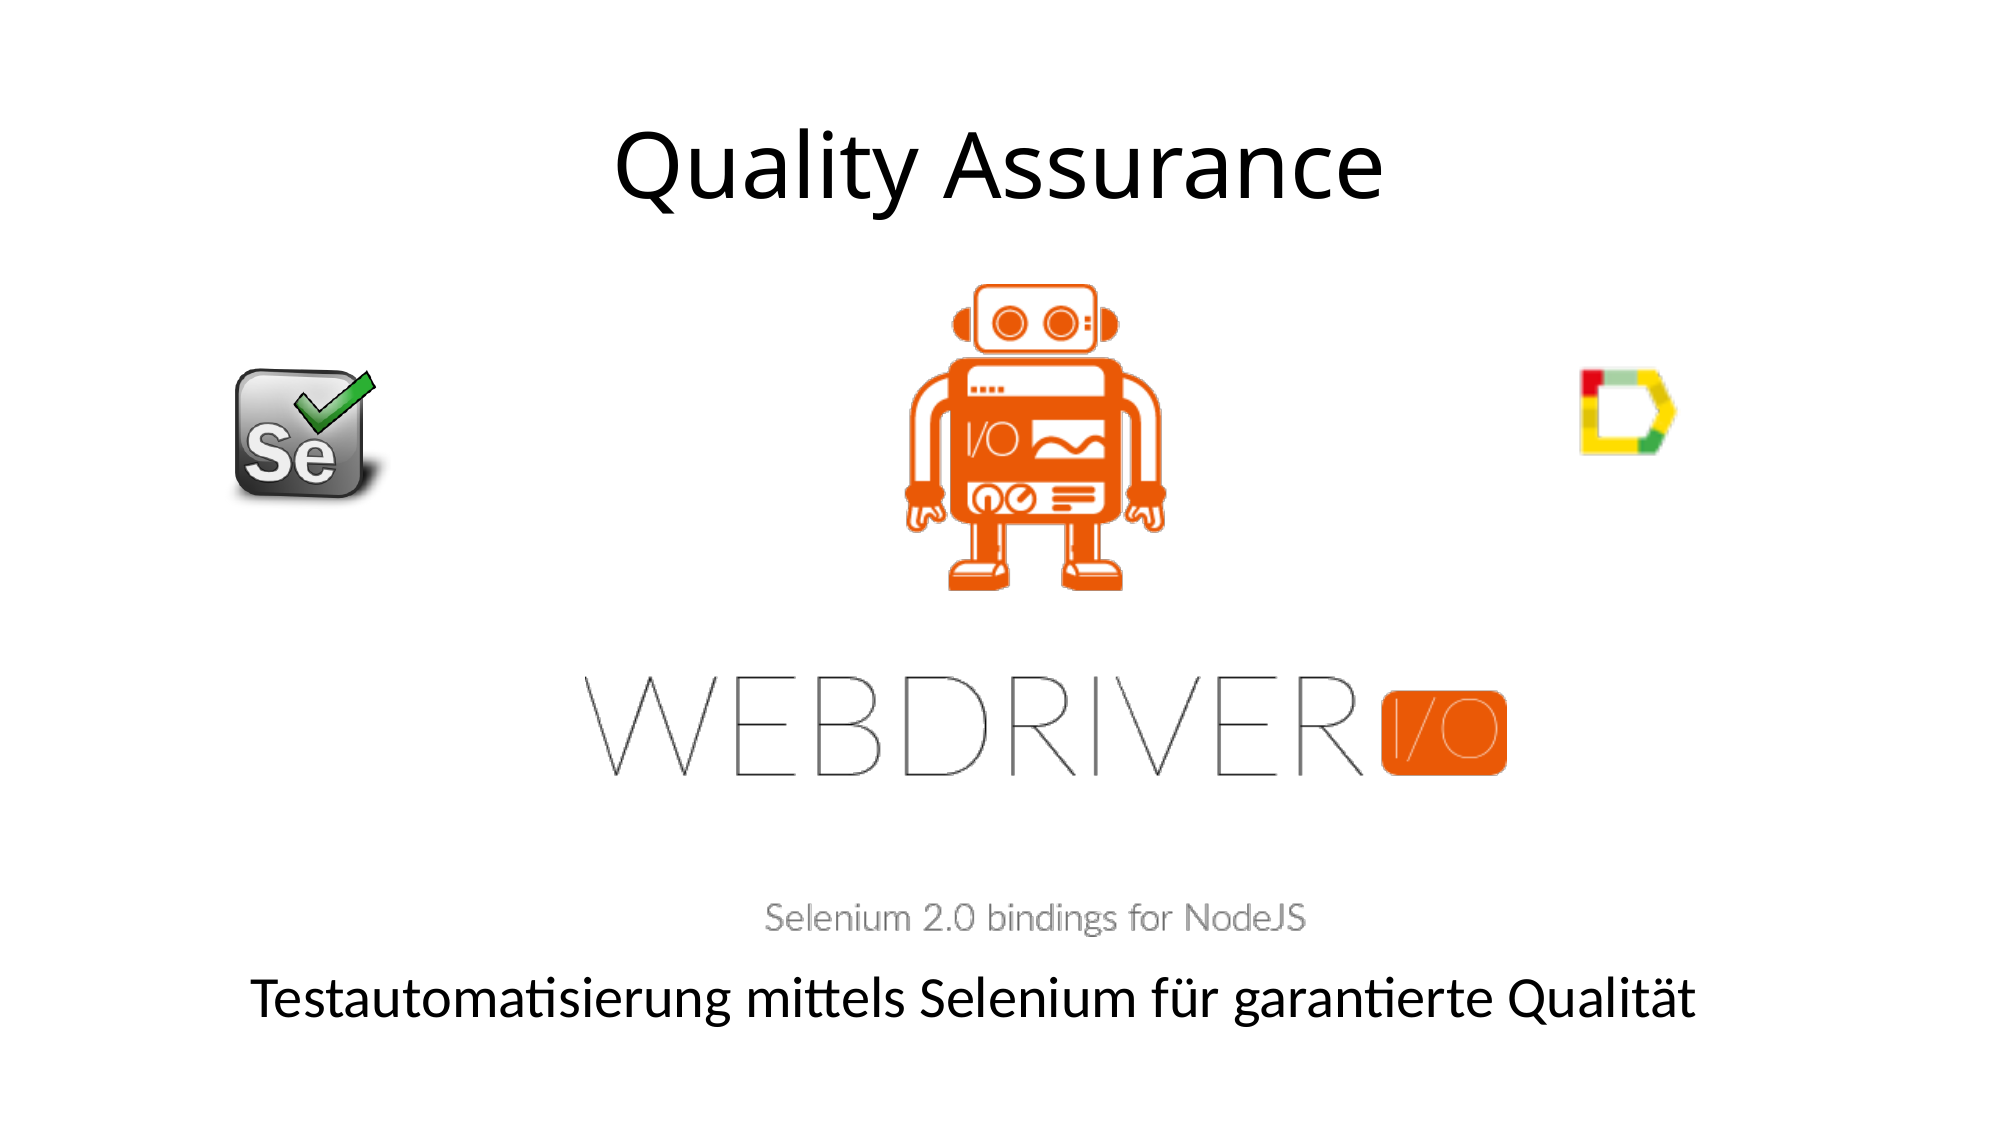

# Quality Assurance
Testautomatisierung mittels Selenium für garantierte Qualität